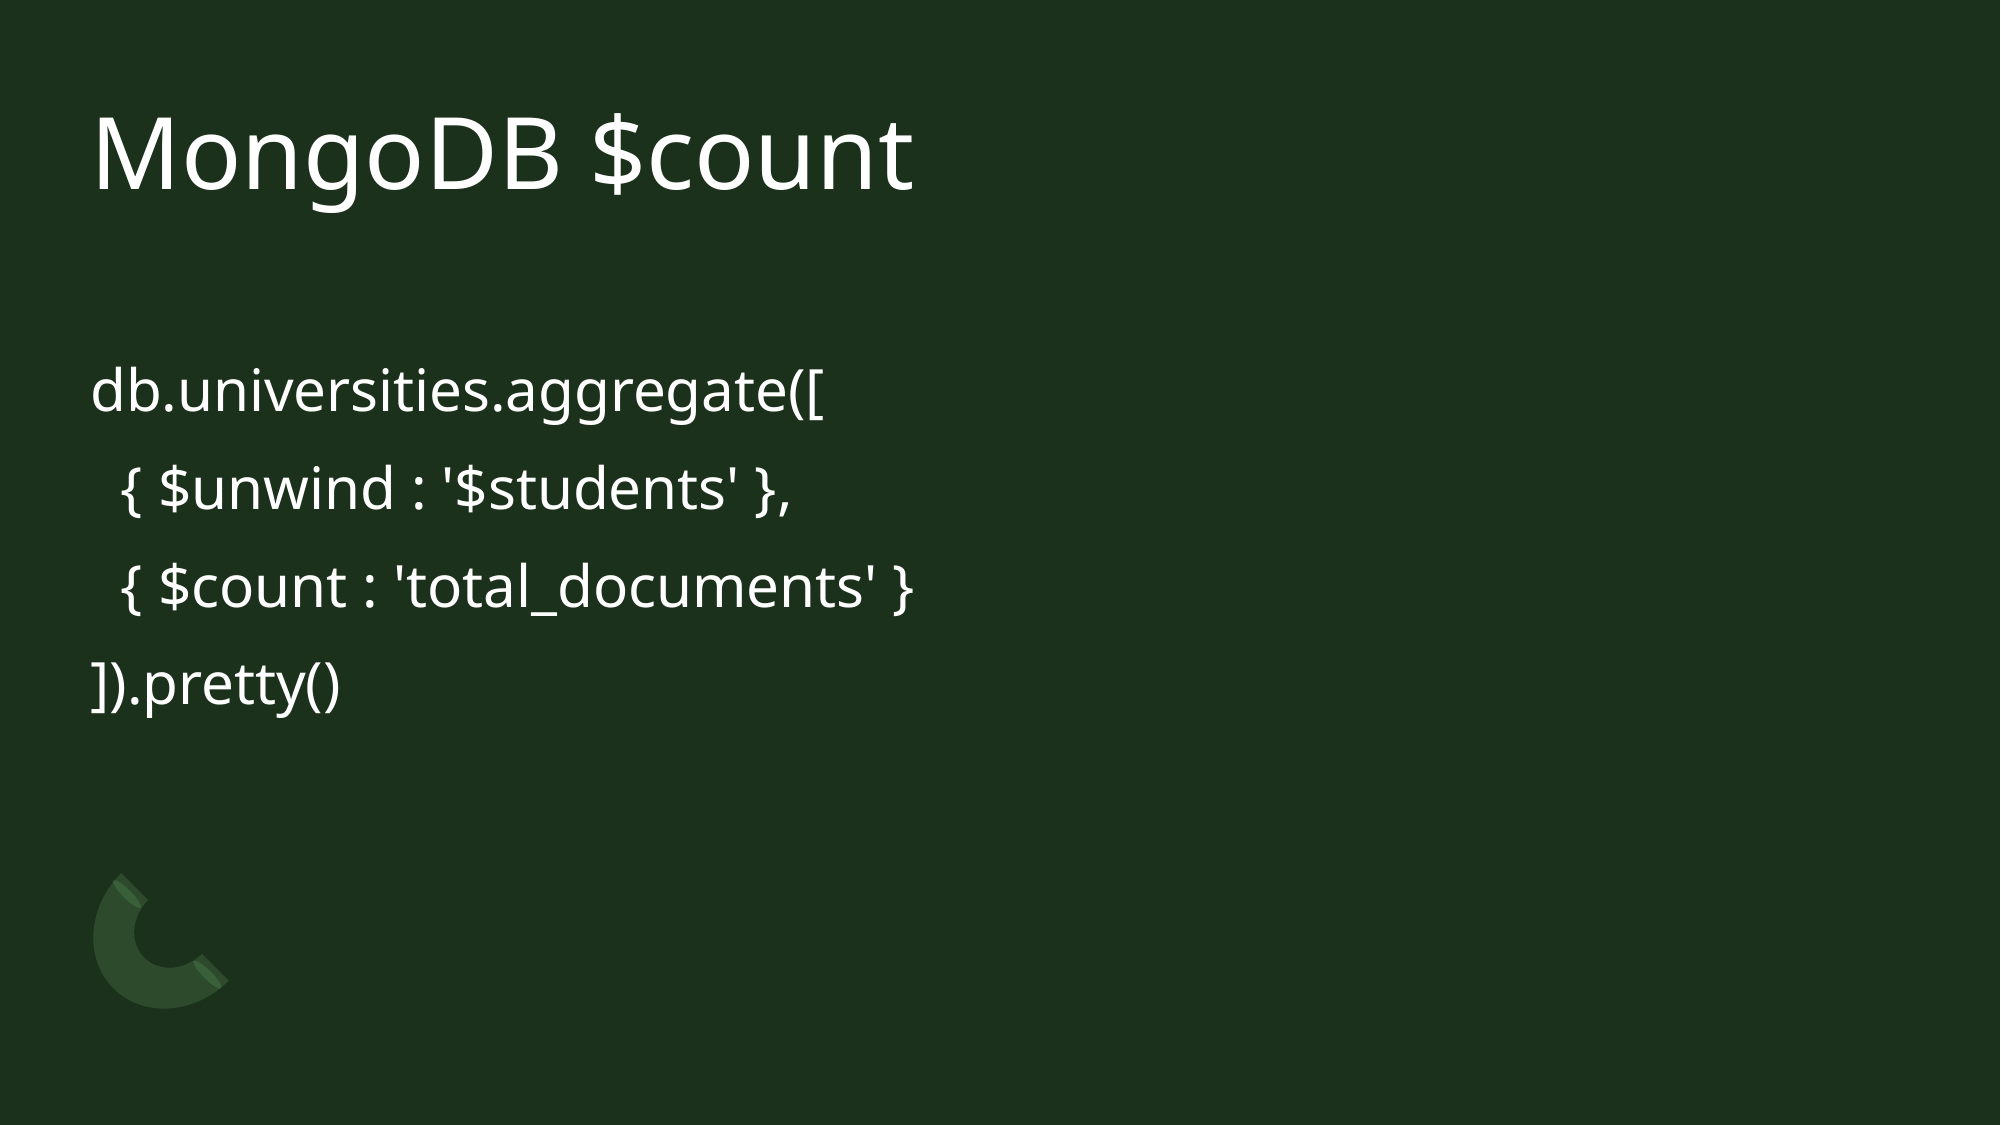

# MongoDB $count
db.universities.aggregate([
 { $unwind : '$students' },
 { $count : 'total_documents' }
]).pretty()